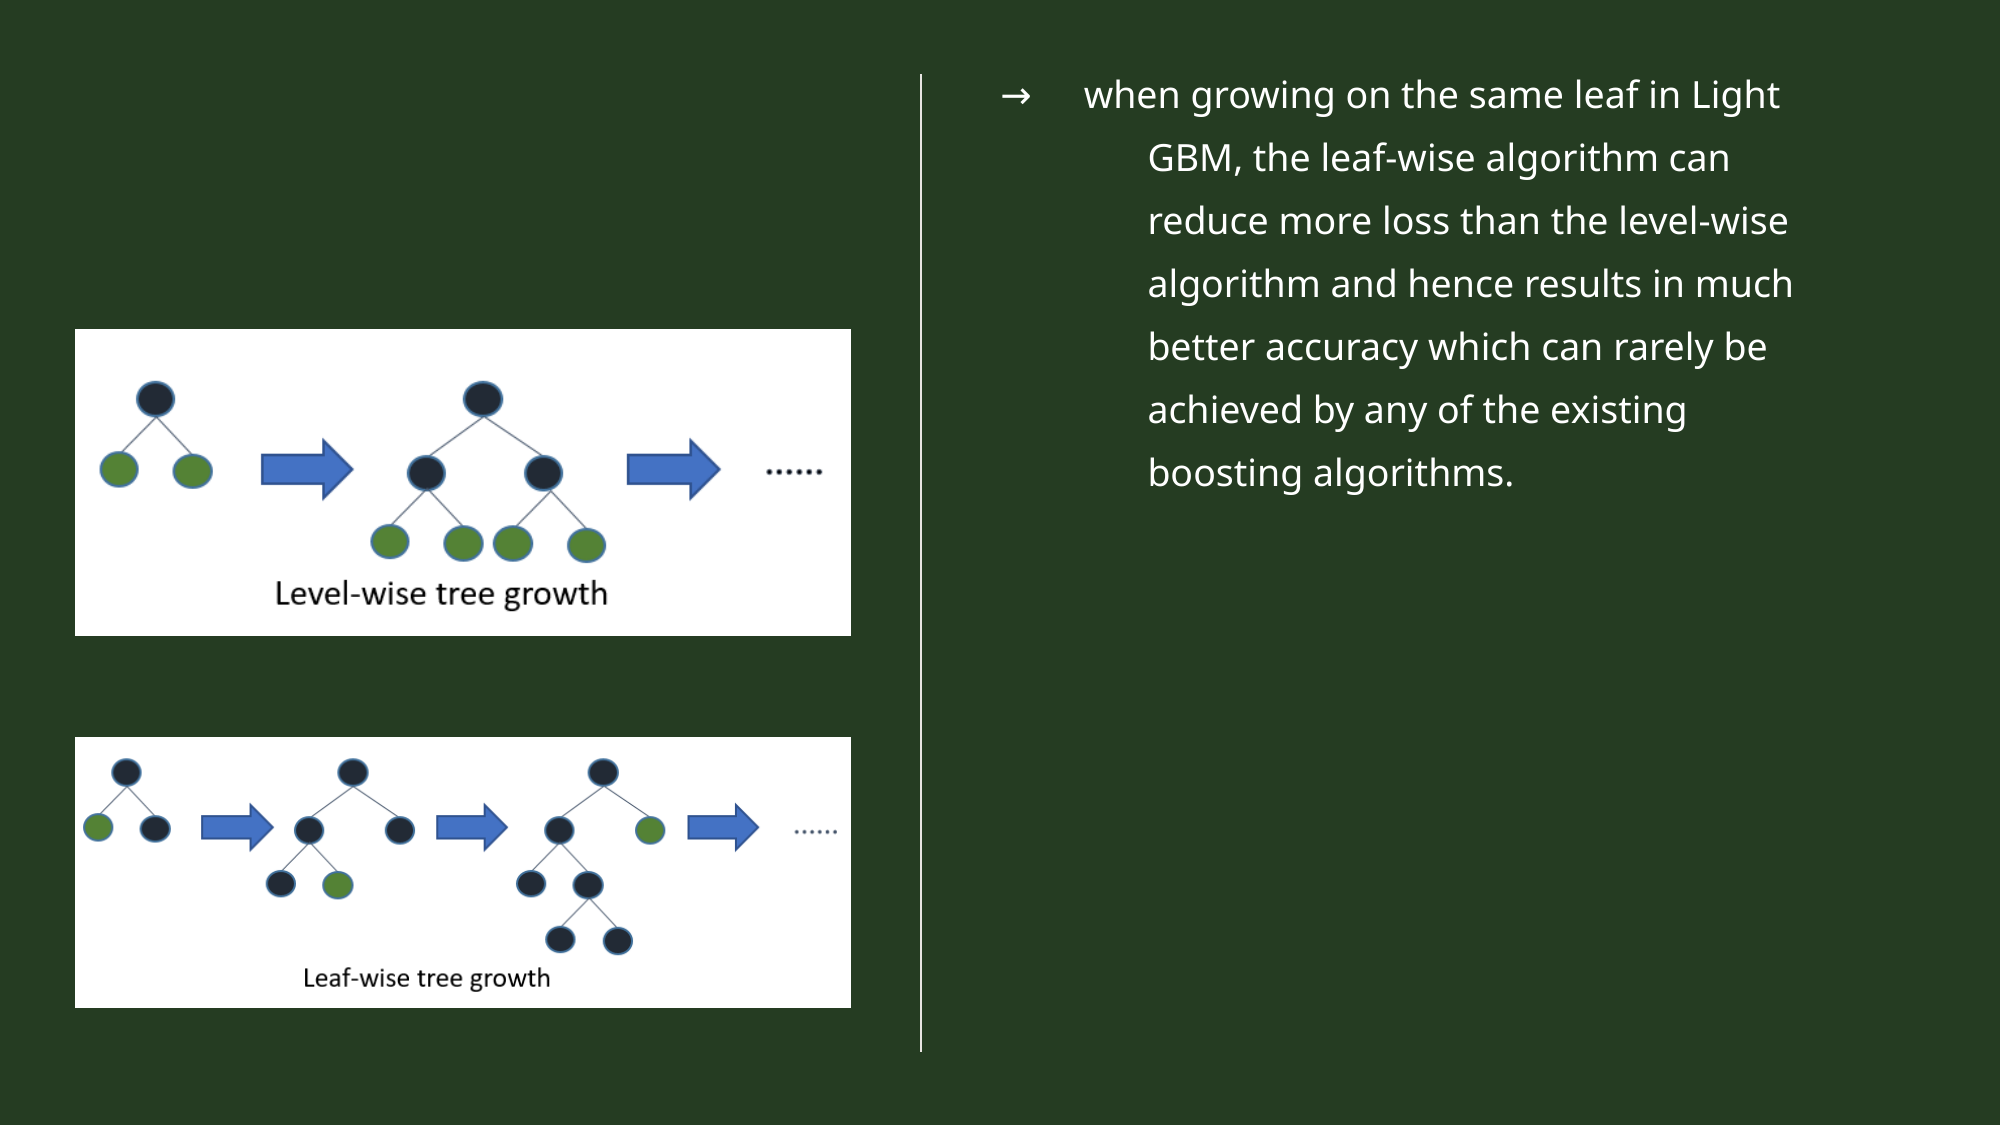

# when growing on the same leaf in Light GBM, the leaf-wise algorithm can reduce more loss than the level-wise algorithm and hence results in much better accuracy which can rarely be achieved by any of the existing boosting algorithms.